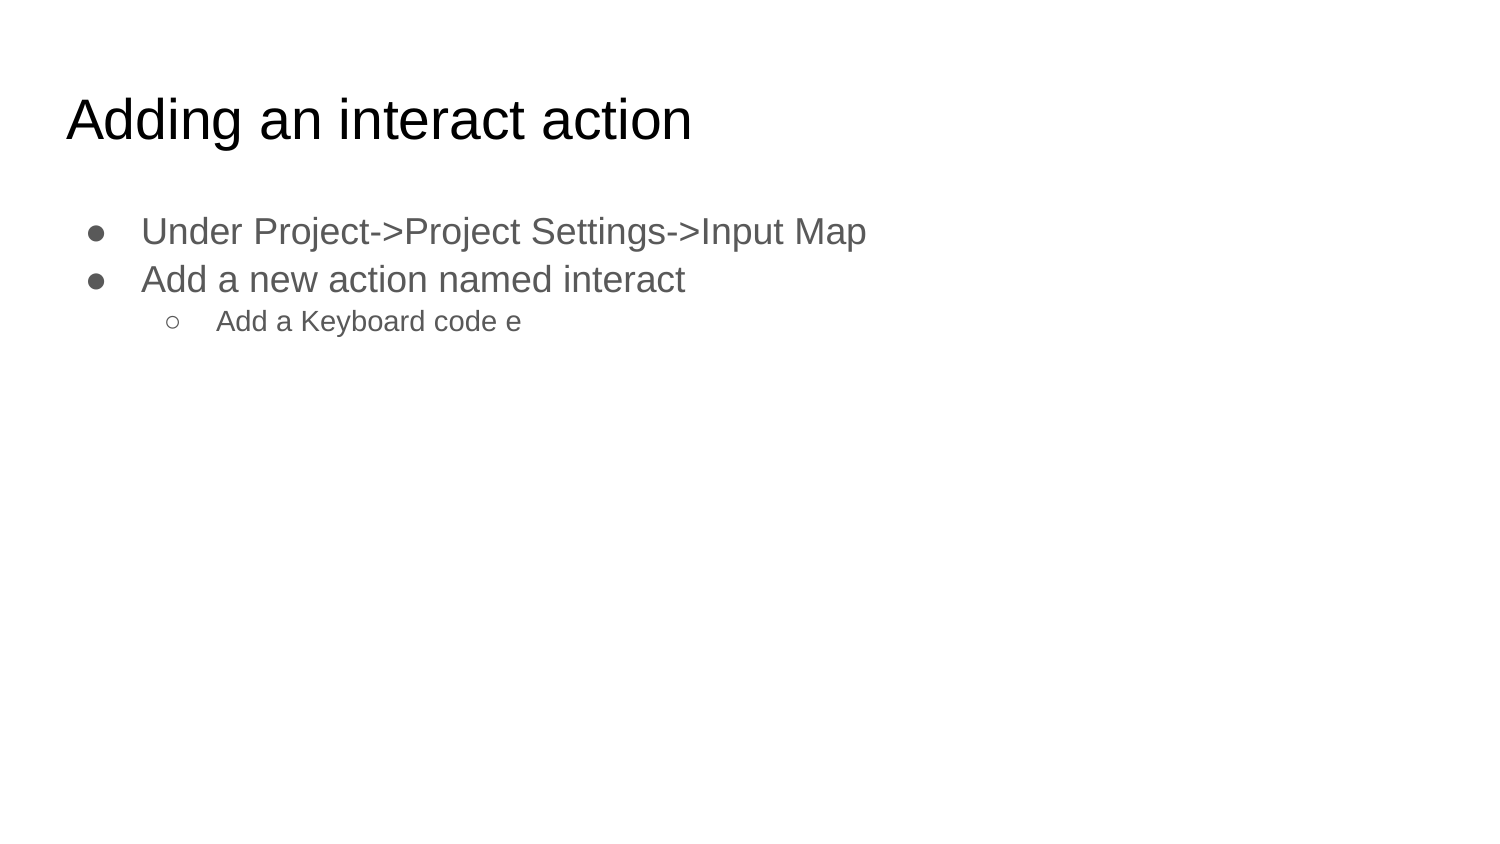

# Adding an interact action
Under Project->Project Settings->Input Map
Add a new action named interact
Add a Keyboard code e